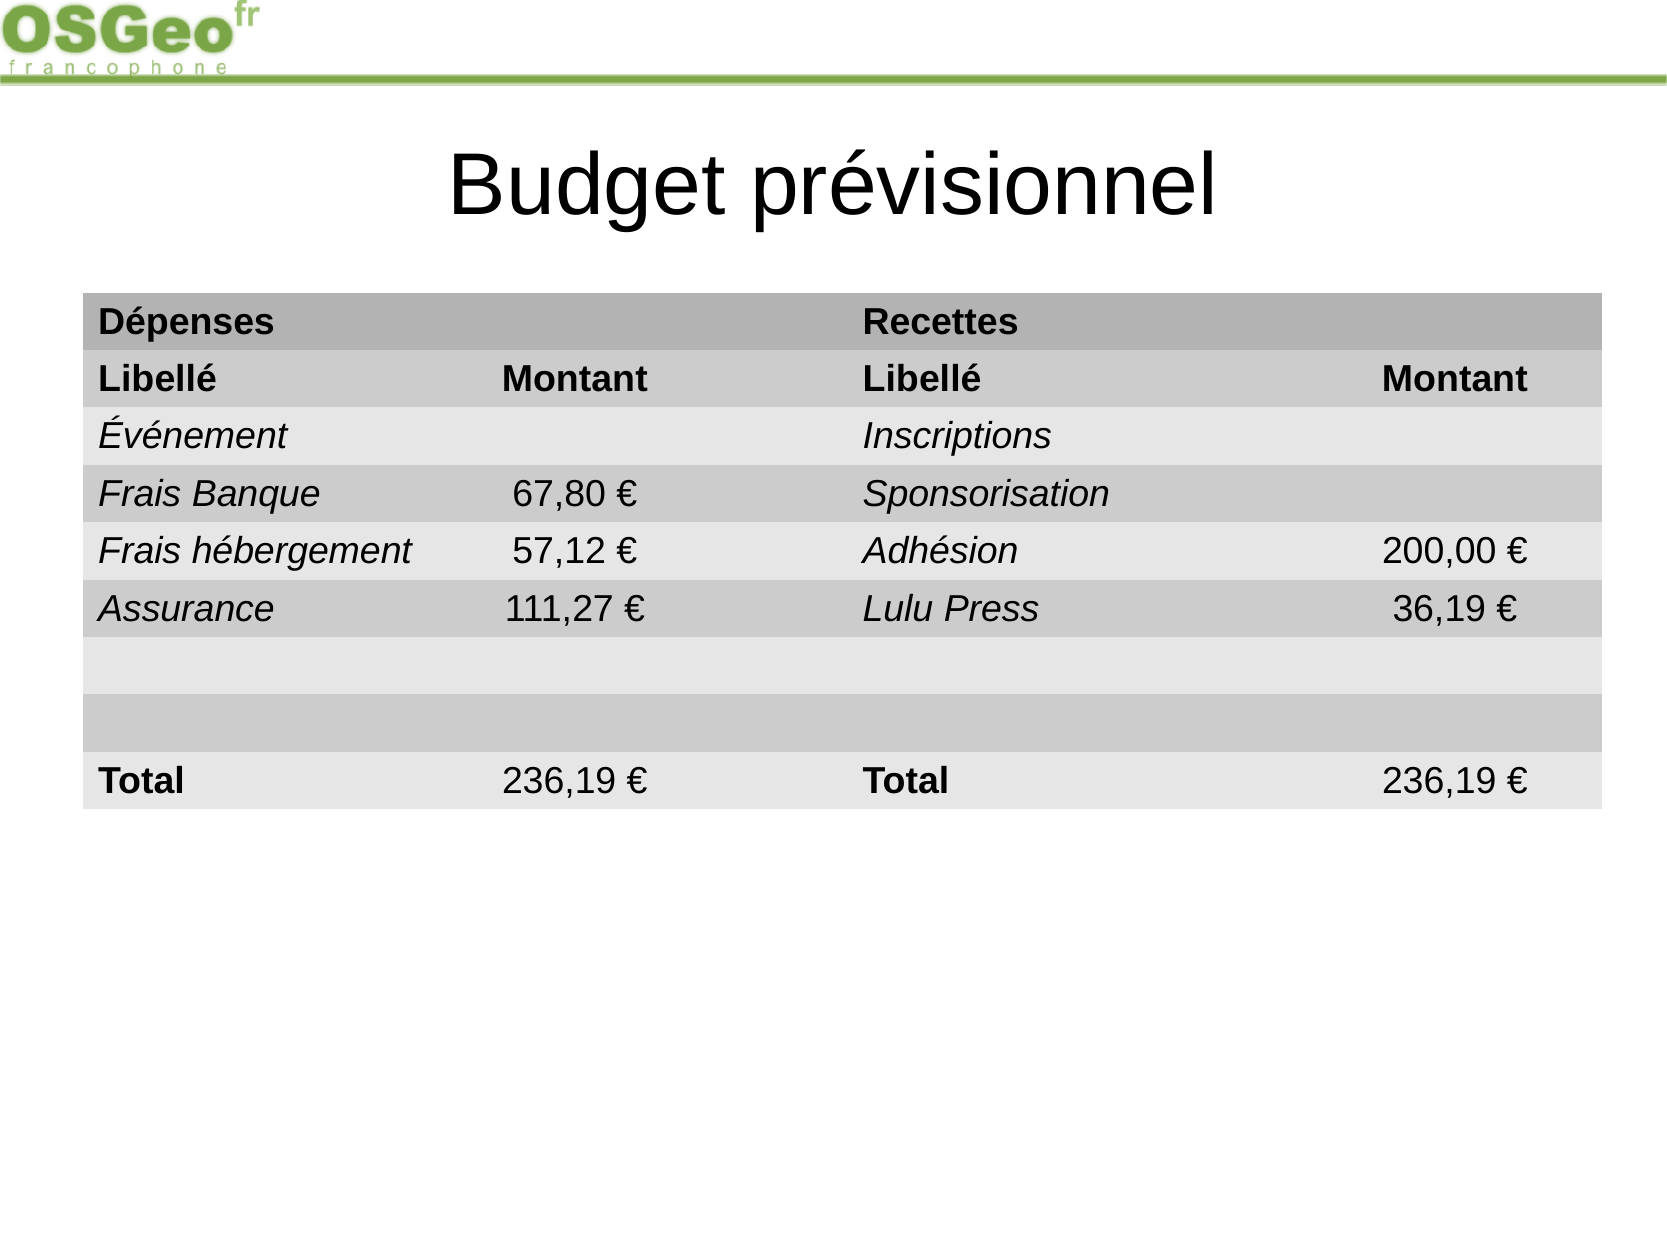

# Budget prévisionnel
| Dépenses | | | Recettes | |
| --- | --- | --- | --- | --- |
| Libellé | Montant | | Libellé | Montant |
| Événement | | | Inscriptions | |
| Frais Banque | 67,80 € | | Sponsorisation | |
| Frais hébergement | 57,12 € | | Adhésion | 200,00 € |
| Assurance | 111,27 € | | Lulu Press | 36,19 € |
| | | | | |
| | | | | |
| Total | 236,19 € | | Total | 236,19 € |